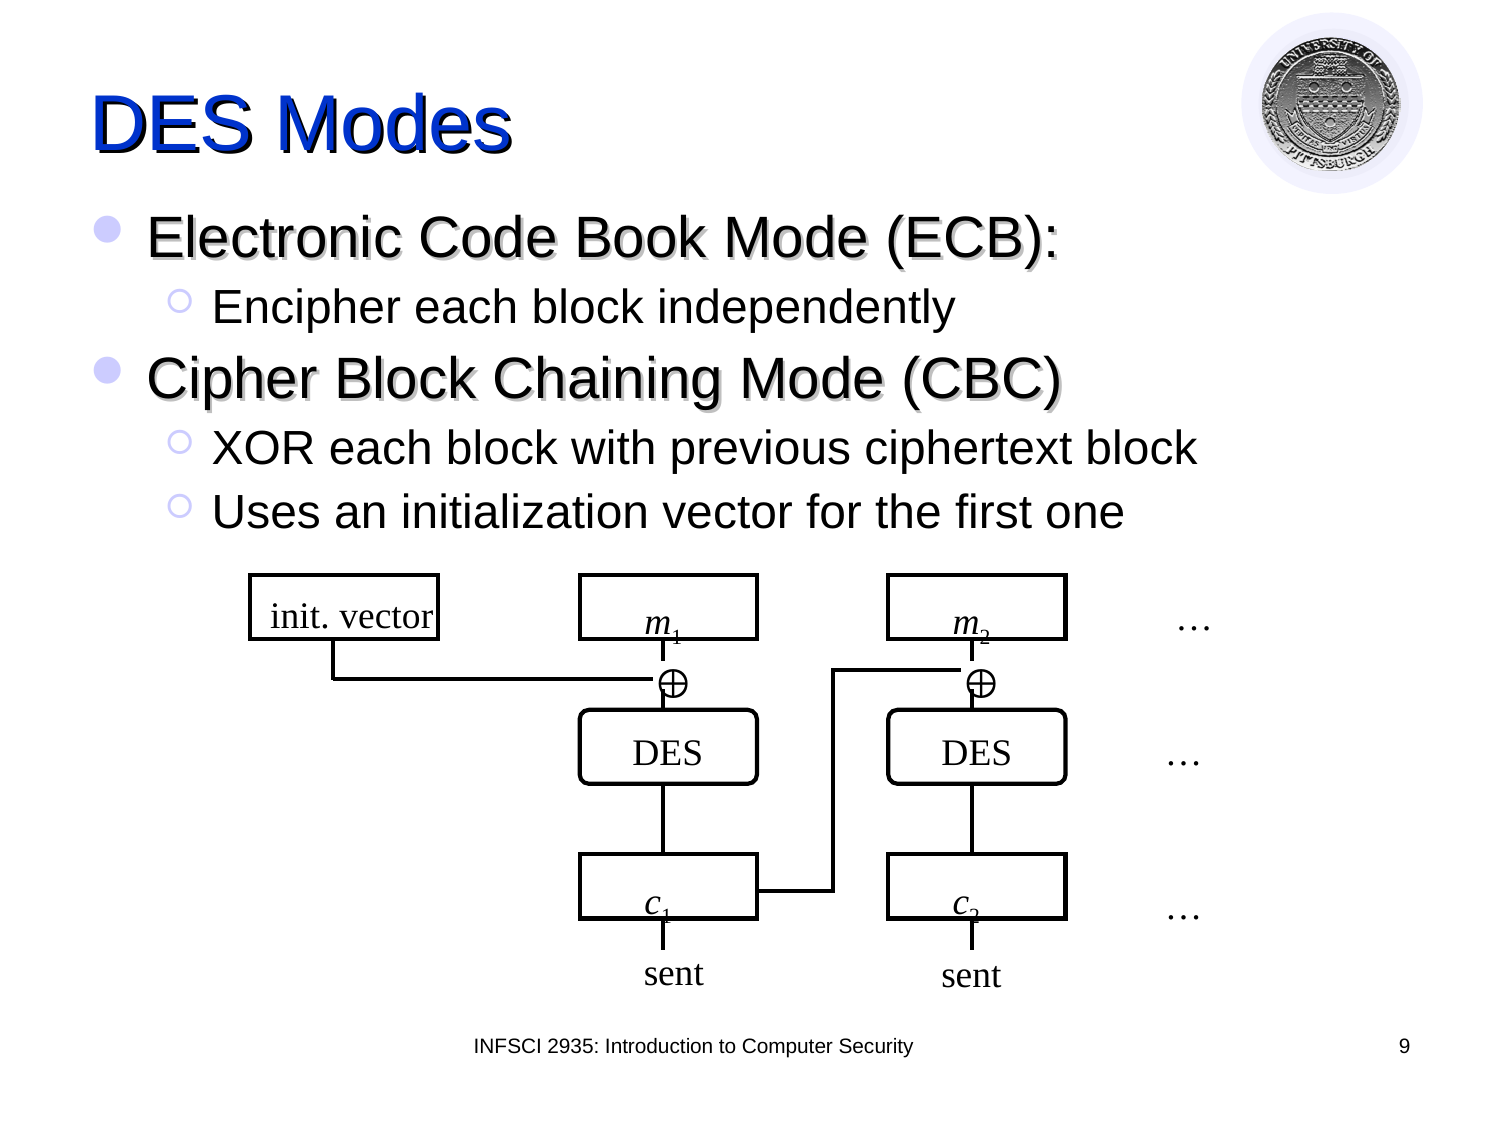

# DES Modes
Electronic Code Book Mode (ECB):
Encipher each block independently
Cipher Block Chaining Mode (CBC)
XOR each block with previous ciphertext block
Uses an initialization vector for the first one
init. vector
m1
m2
…


DES
DES
…
c1
c2
…
sent
sent
9